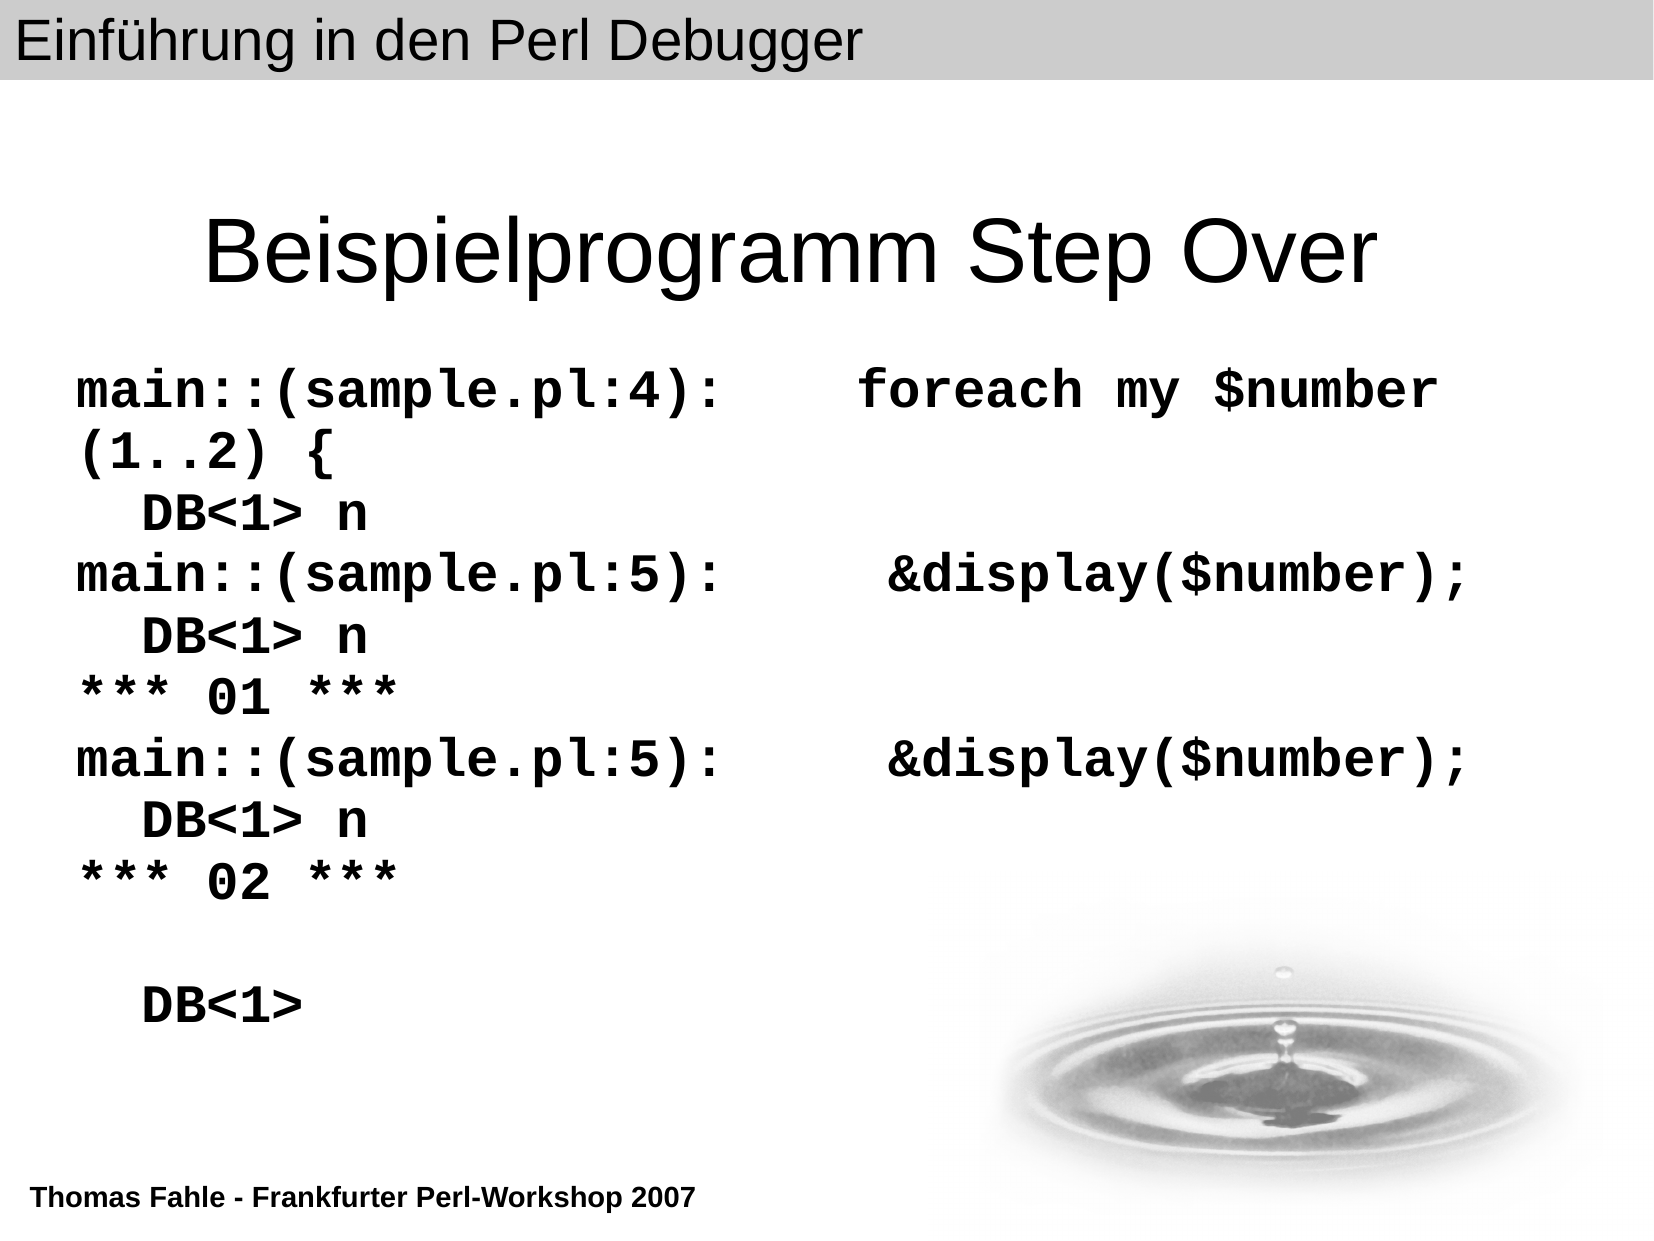

# Beispielprogramm Step Over
main::(sample.pl:4): foreach my $number (1..2) {
 DB<1> n
main::(sample.pl:5): &display($number);
 DB<1> n
*** 01 ***
main::(sample.pl:5): &display($number);
 DB<1> n
*** 02 ***
 DB<1>